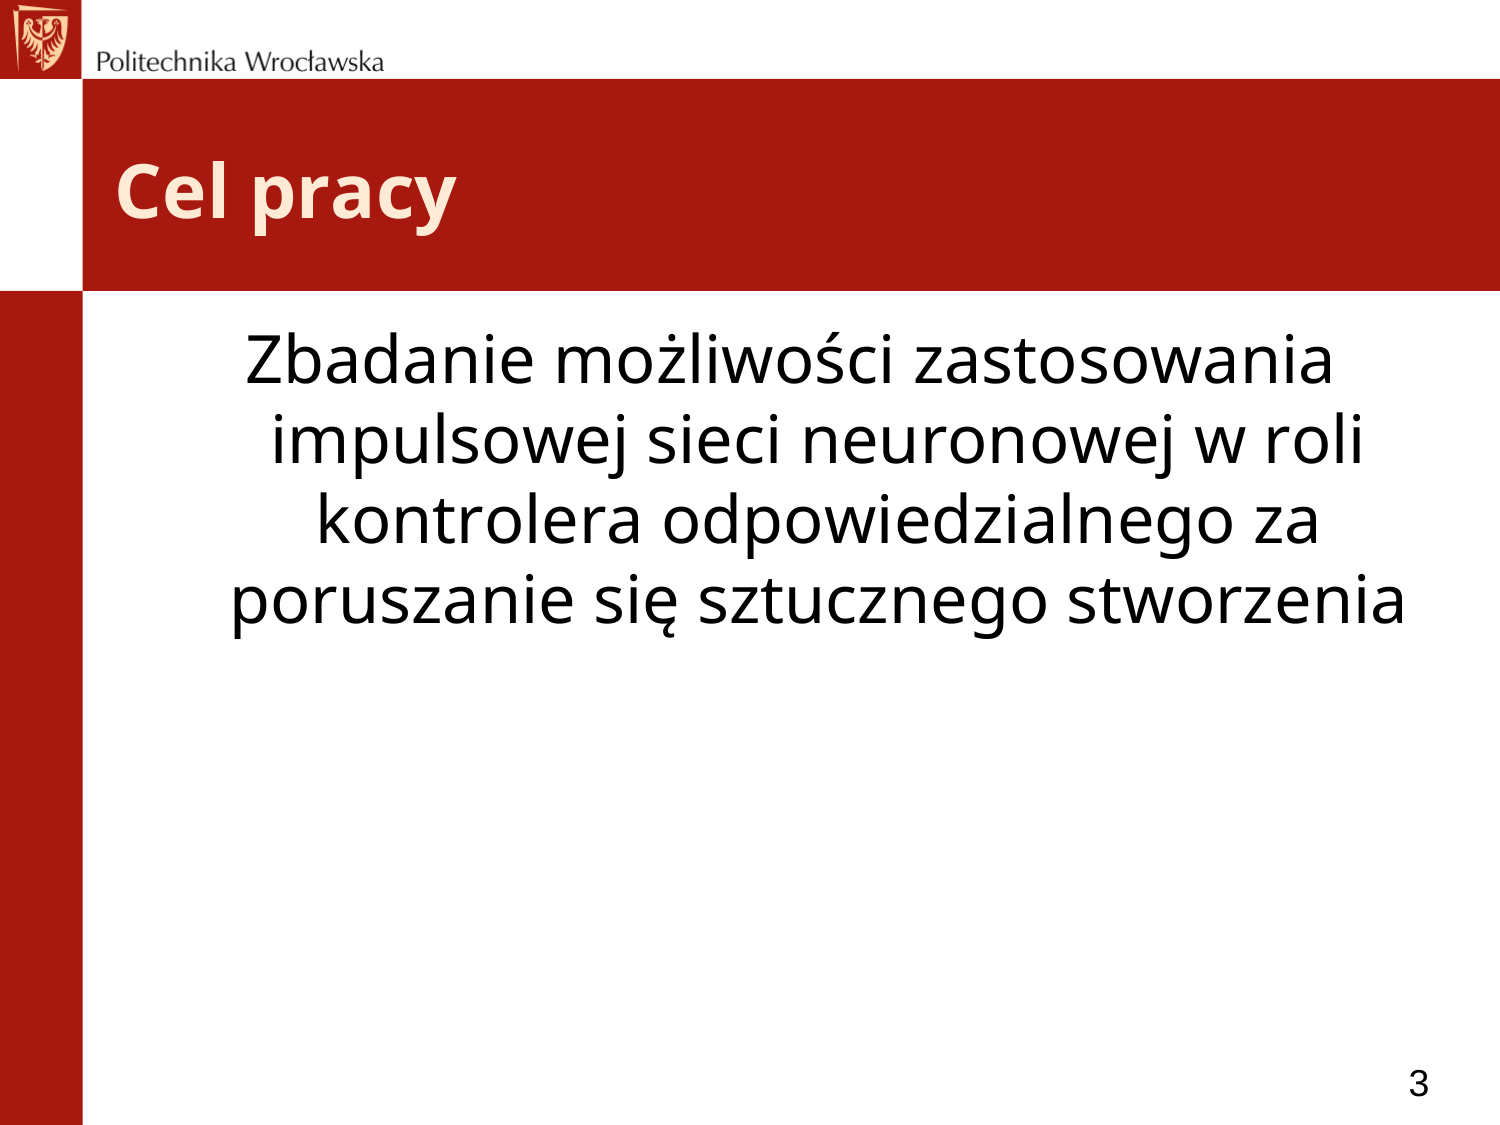

# Cel pracy
Zbadanie możliwości zastosowania impulsowej sieci neuronowej w roli kontrolera odpowiedzialnego za poruszanie się sztucznego stworzenia